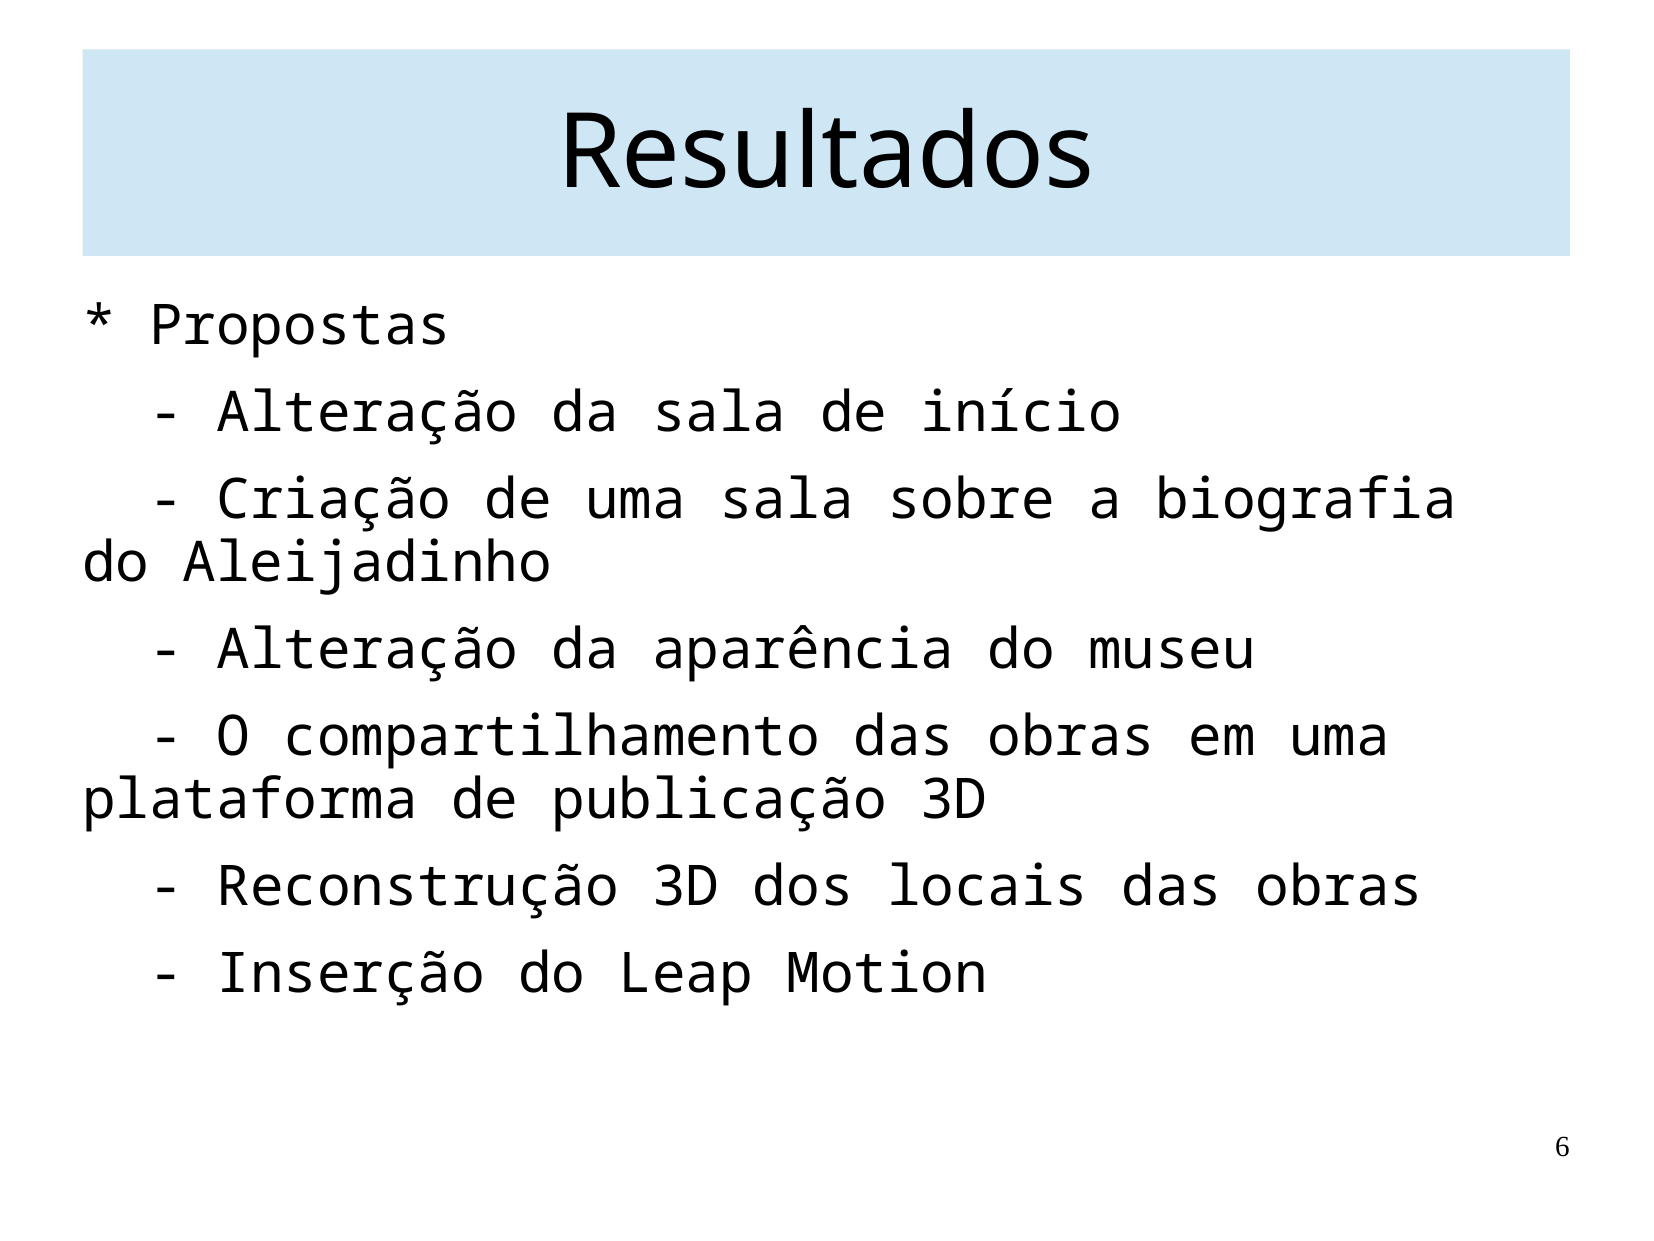

# Resultados
* Propostas
 - Alteração da sala de início
 - Criação de uma sala sobre a biografia do Aleijadinho
 - Alteração da aparência do museu
 - O compartilhamento das obras em uma plataforma de publicação 3D
 - Reconstrução 3D dos locais das obras
 - Inserção do Leap Motion
6